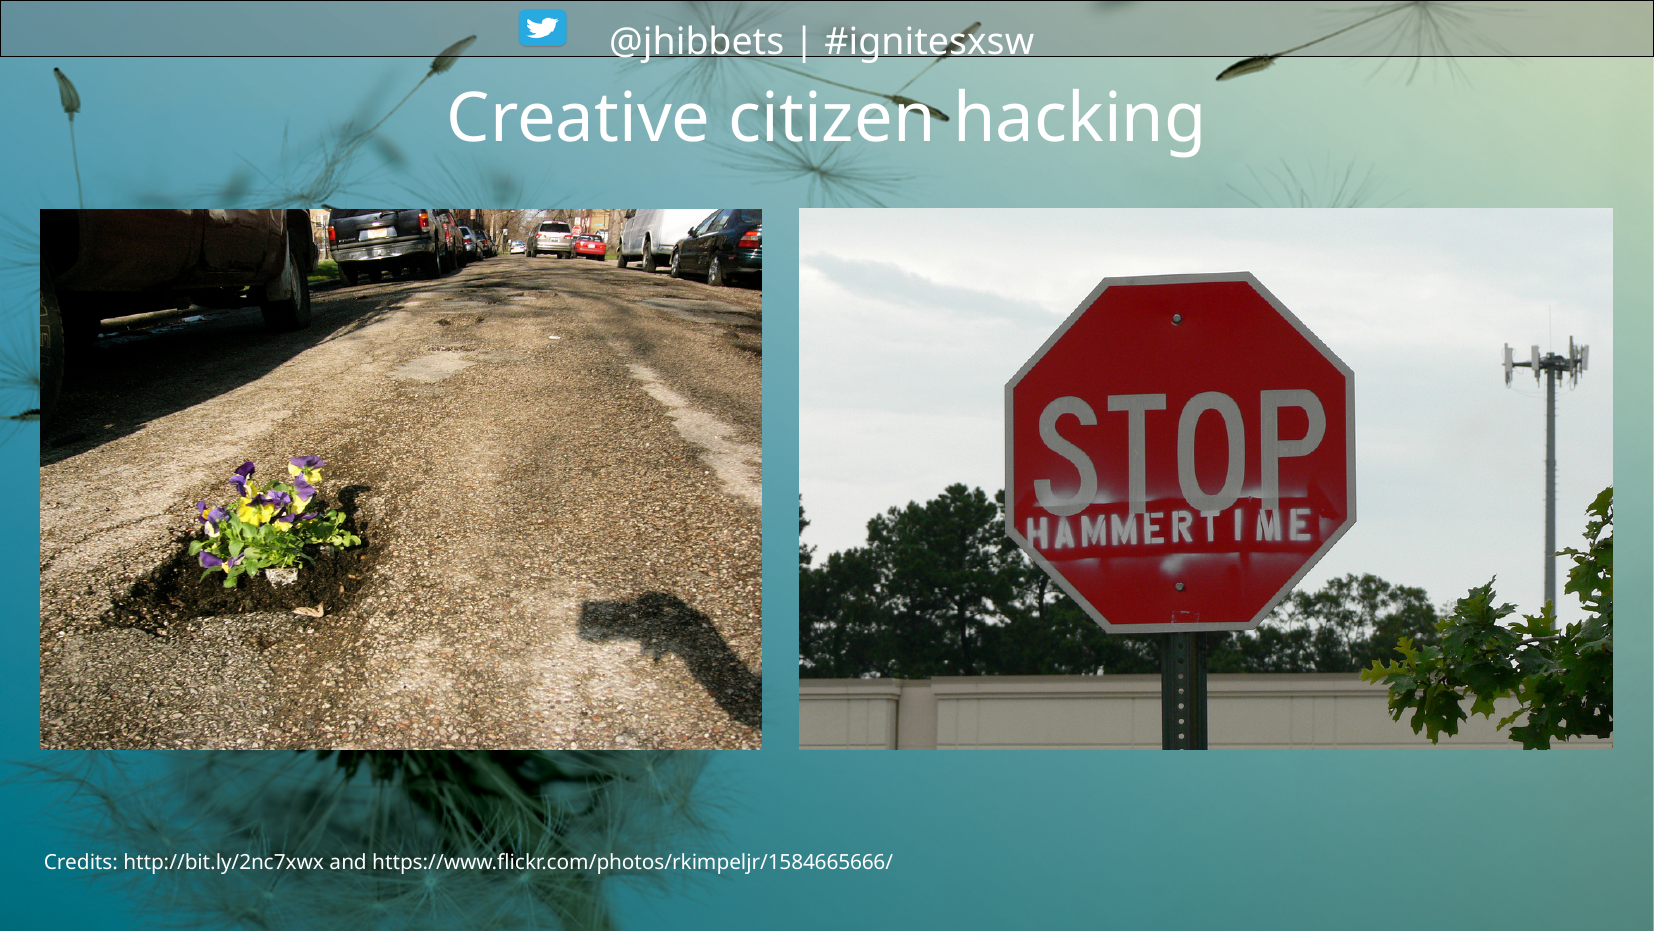

# Creative citizen hacking
Credits: http://bit.ly/2nc7xwx and https://www.flickr.com/photos/rkimpeljr/1584665666/